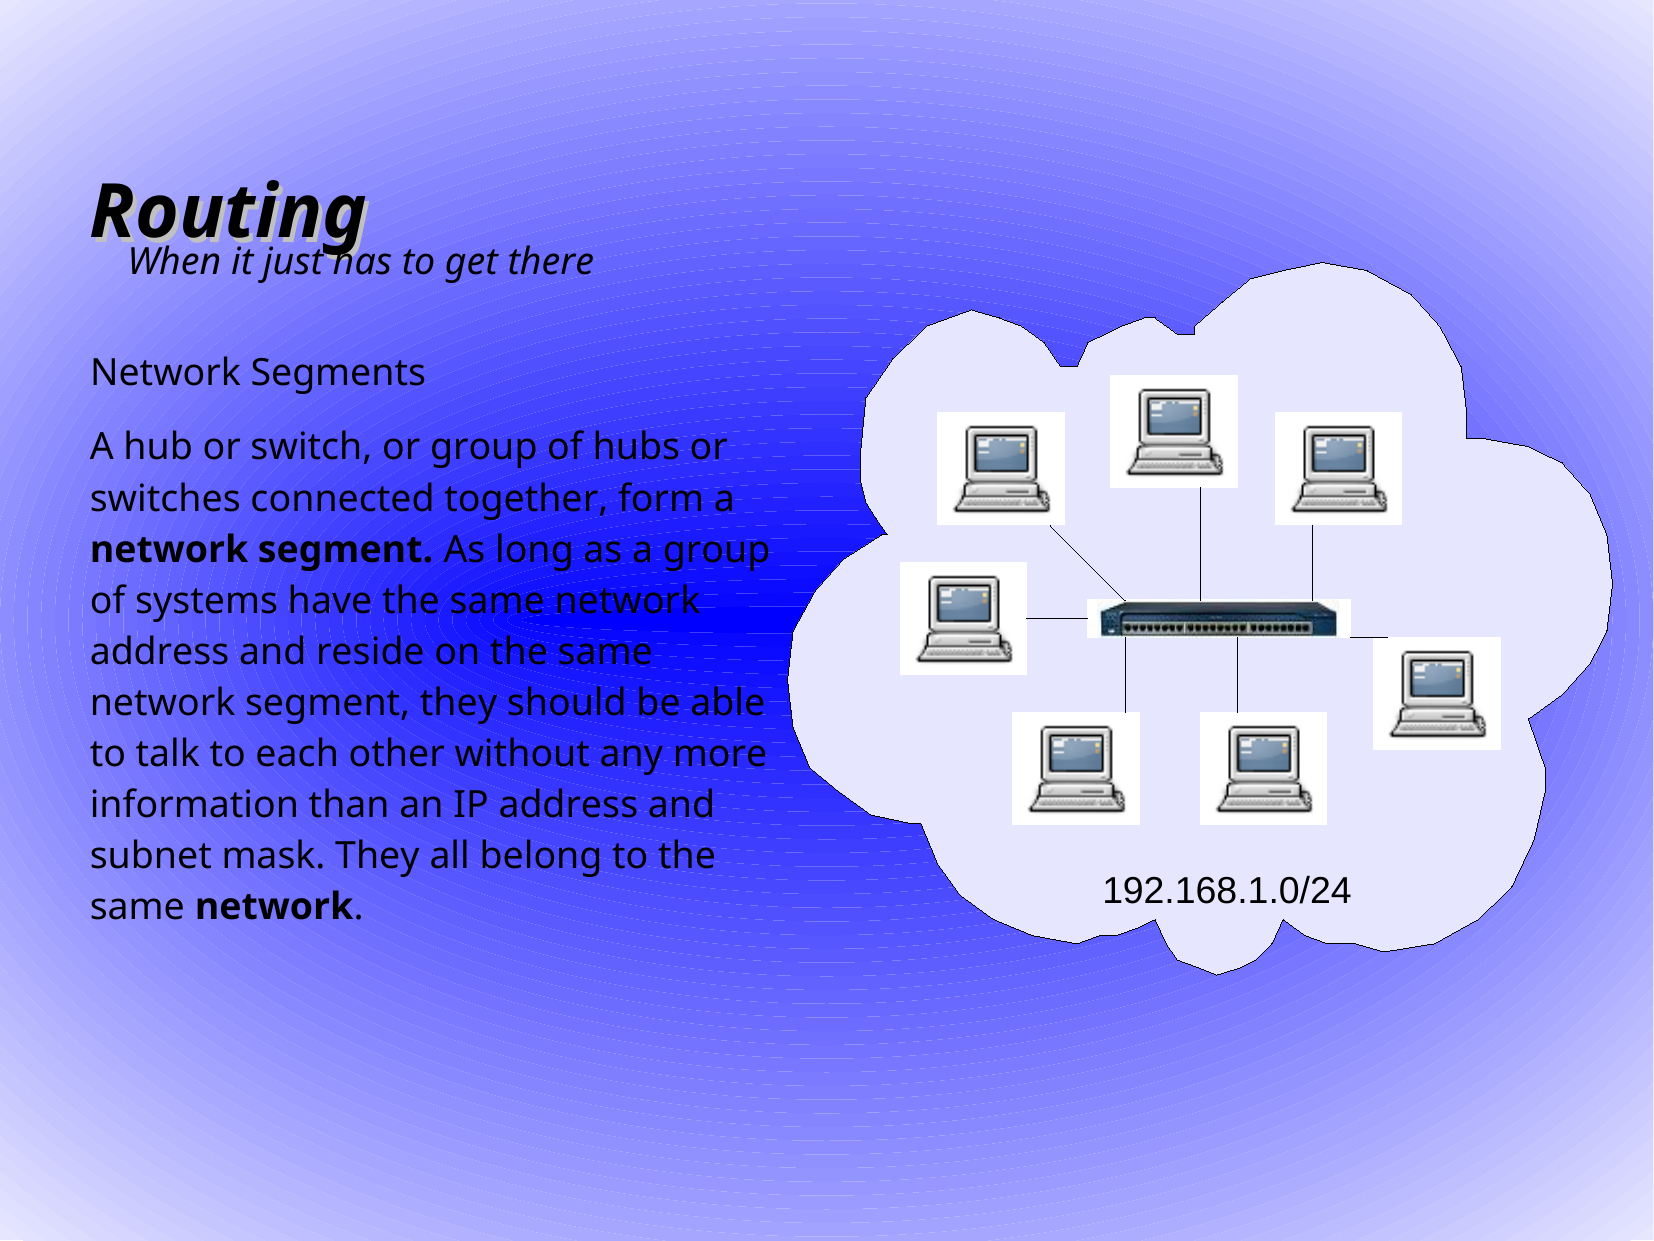

Routing
When it just has to get there
Network Segments
A hub or switch, or group of hubs or switches connected together, form a network segment. As long as a group of systems have the same network address and reside on the same network segment, they should be able to talk to each other without any more information than an IP address and subnet mask. They all belong to the same network.
192.168.1.0/24